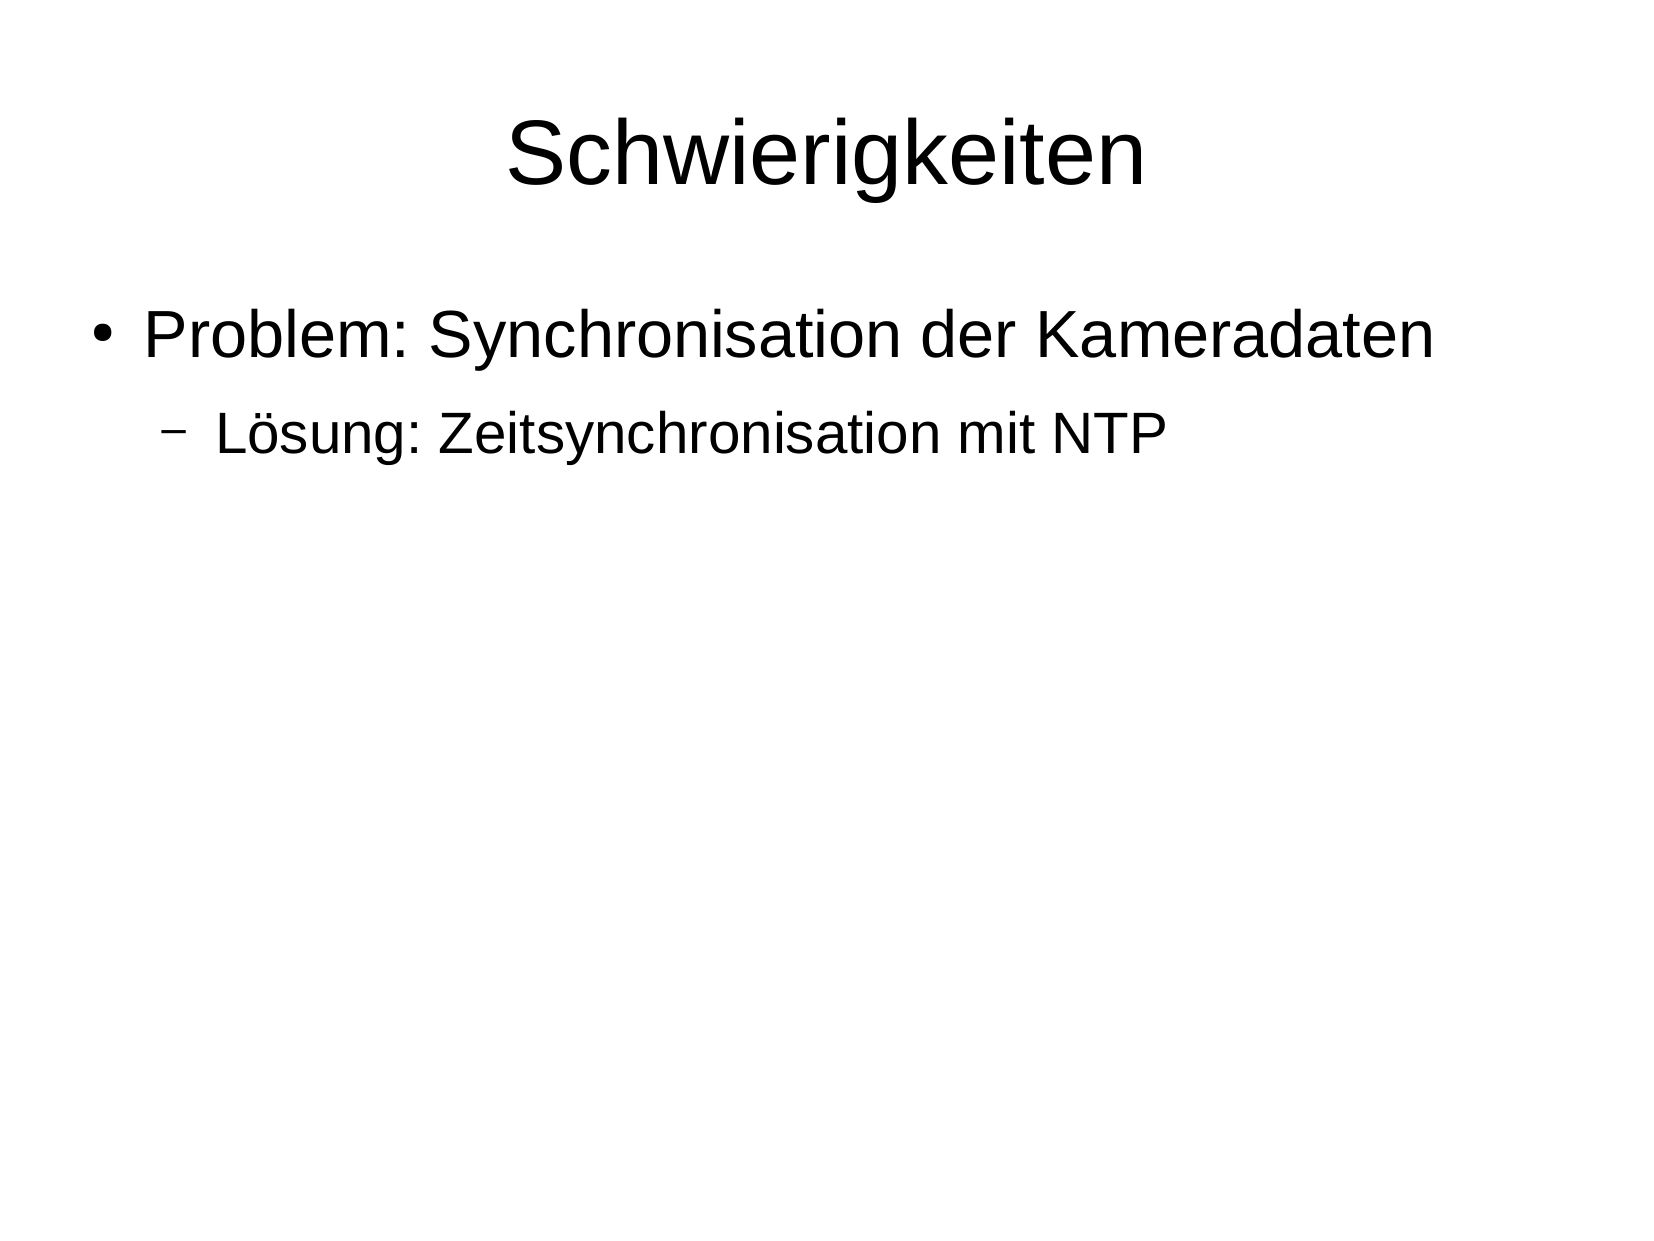

# Schwierigkeiten
Problem: Synchronisation der Kameradaten
Lösung: Zeitsynchronisation mit NTP